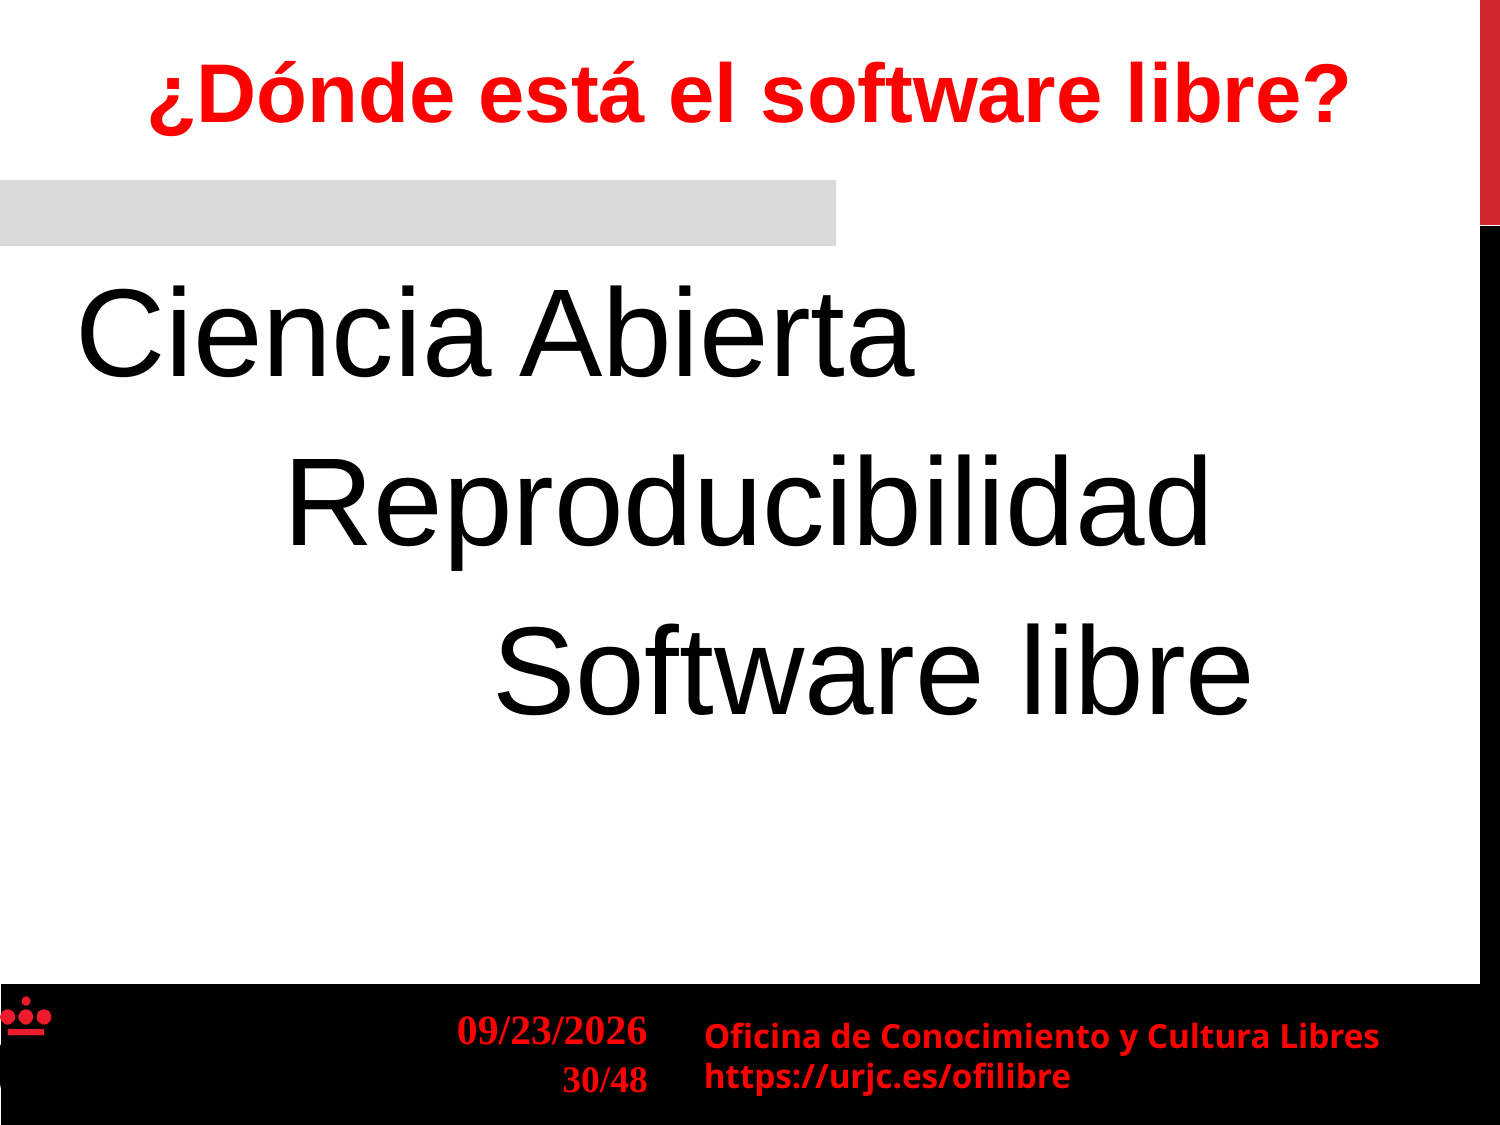

# ¿Dónde está el software libre?
Ciencia Abierta
 Reproducibilidad
 Software libre